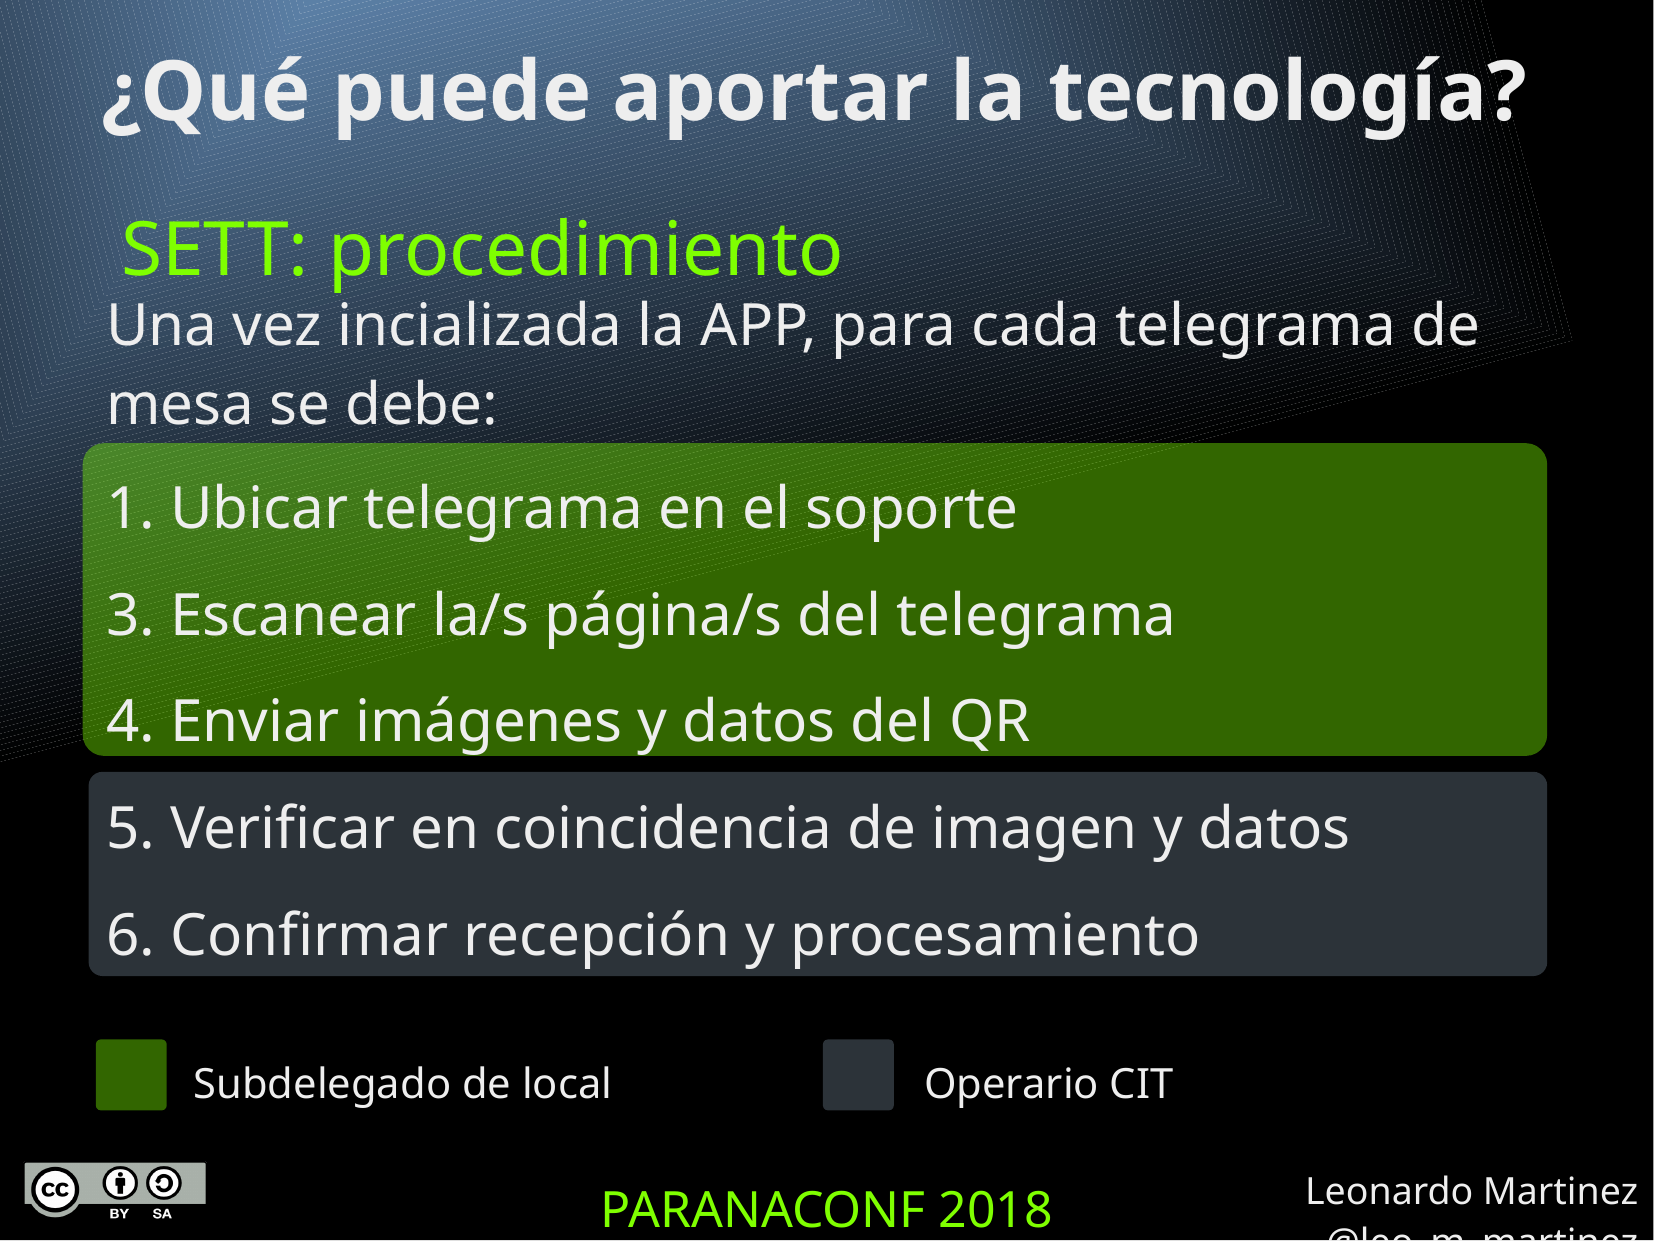

# ¿Qué puede aportar la tecnología?
SETT: procedimiento
Una vez incializada la APP, para cada telegrama de mesa se debe:
1. Ubicar telegrama en el soporte
3. Escanear la/s página/s del telegrama
4. Enviar imágenes y datos del QR
5. Verificar en coincidencia de imagen y datos
6. Confirmar recepción y procesamiento
Subdelegado de local
Operario CIT
Leonardo Martinez
@leo_m_martinez
PARANACONF 2018